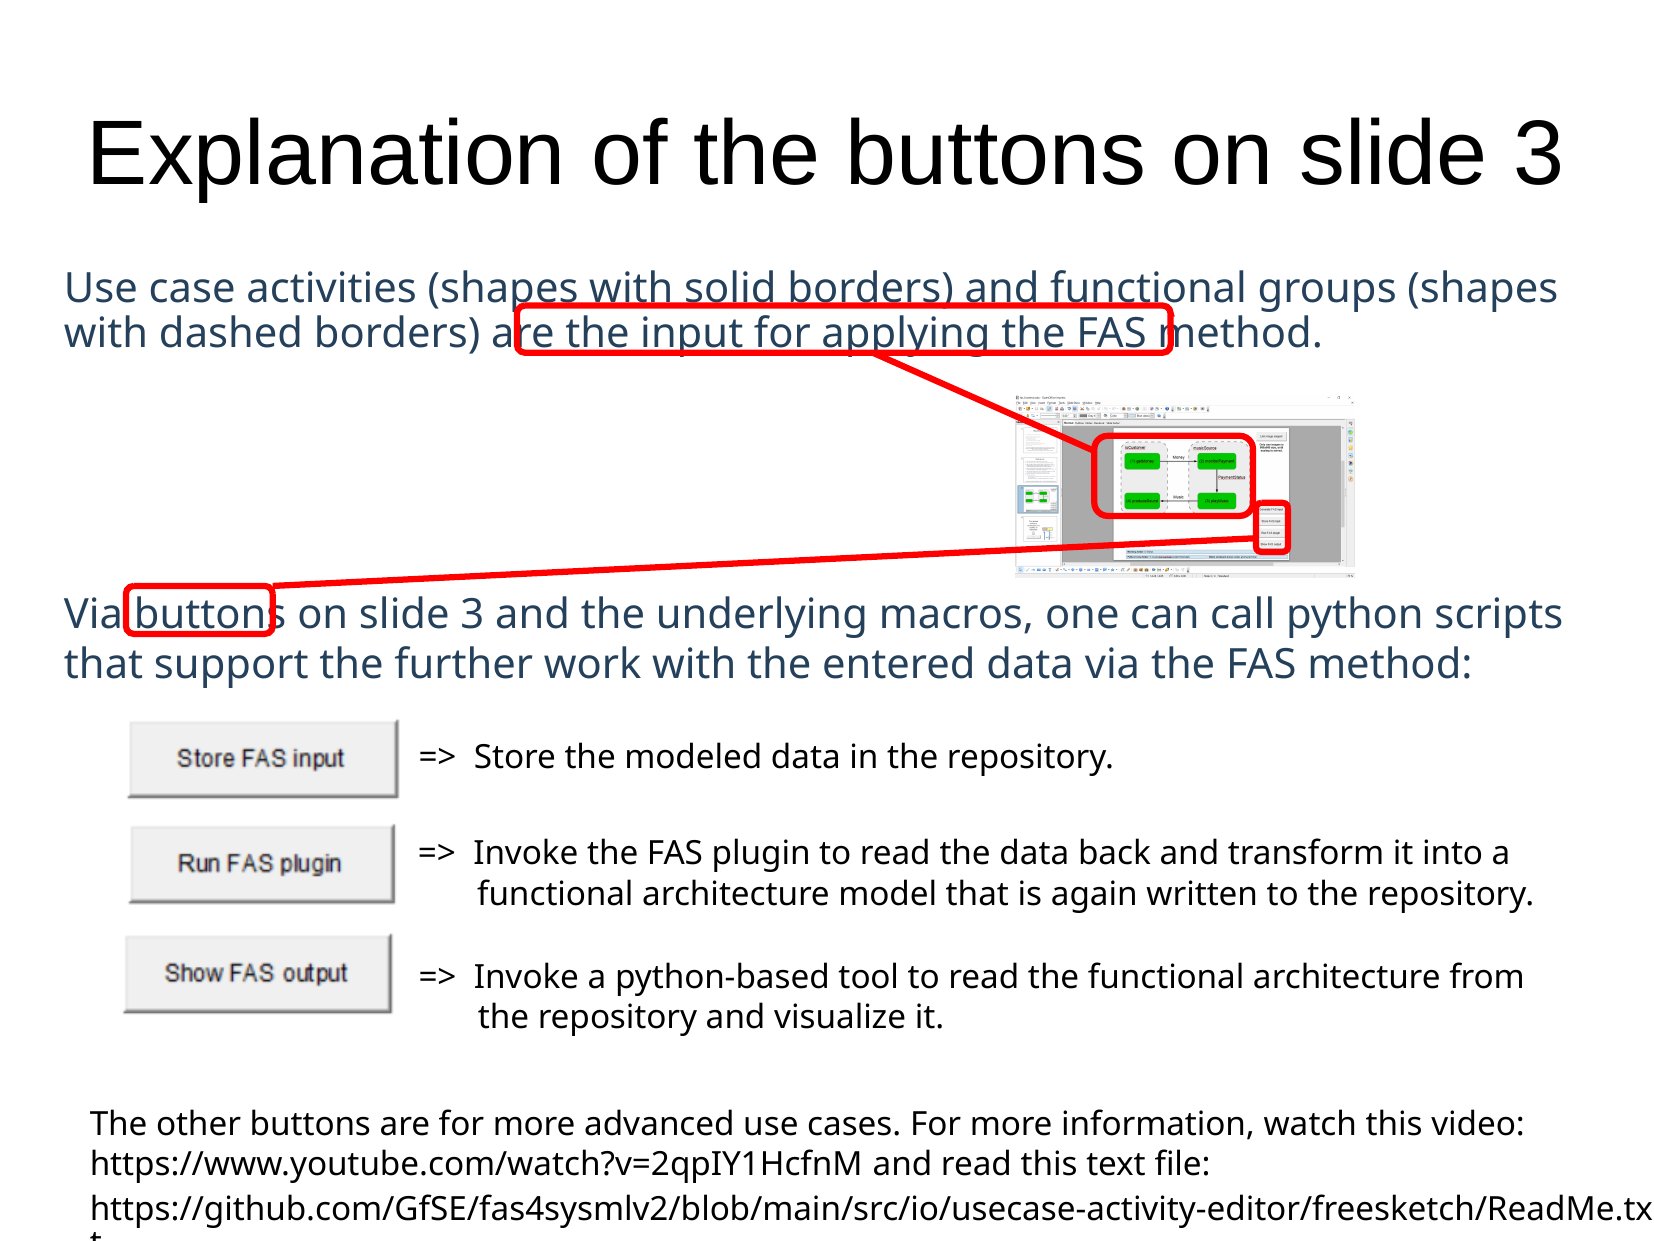

# Explanation of the buttons on slide 3
Use case activities (shapes with solid borders) and functional groups (shapes with dashed borders) are the input for applying the FAS method.
Via buttons on slide 3 and the underlying macros, one can call python scripts that support the further work with the entered data via the FAS method:
=> Store the modeled data in the repository.
=> Invoke the FAS plugin to read the data back and transform it into a functional architecture model that is again written to the repository.
=> Invoke a python-based tool to read the functional architecture from the repository and visualize it.
The other buttons are for more advanced use cases. For more information, watch this video:https://www.youtube.com/watch?v=2qpIY1HcfnM and read this text file: https://github.com/GfSE/fas4sysmlv2/blob/main/src/io/usecase-activity-editor/freesketch/ReadMe.txt